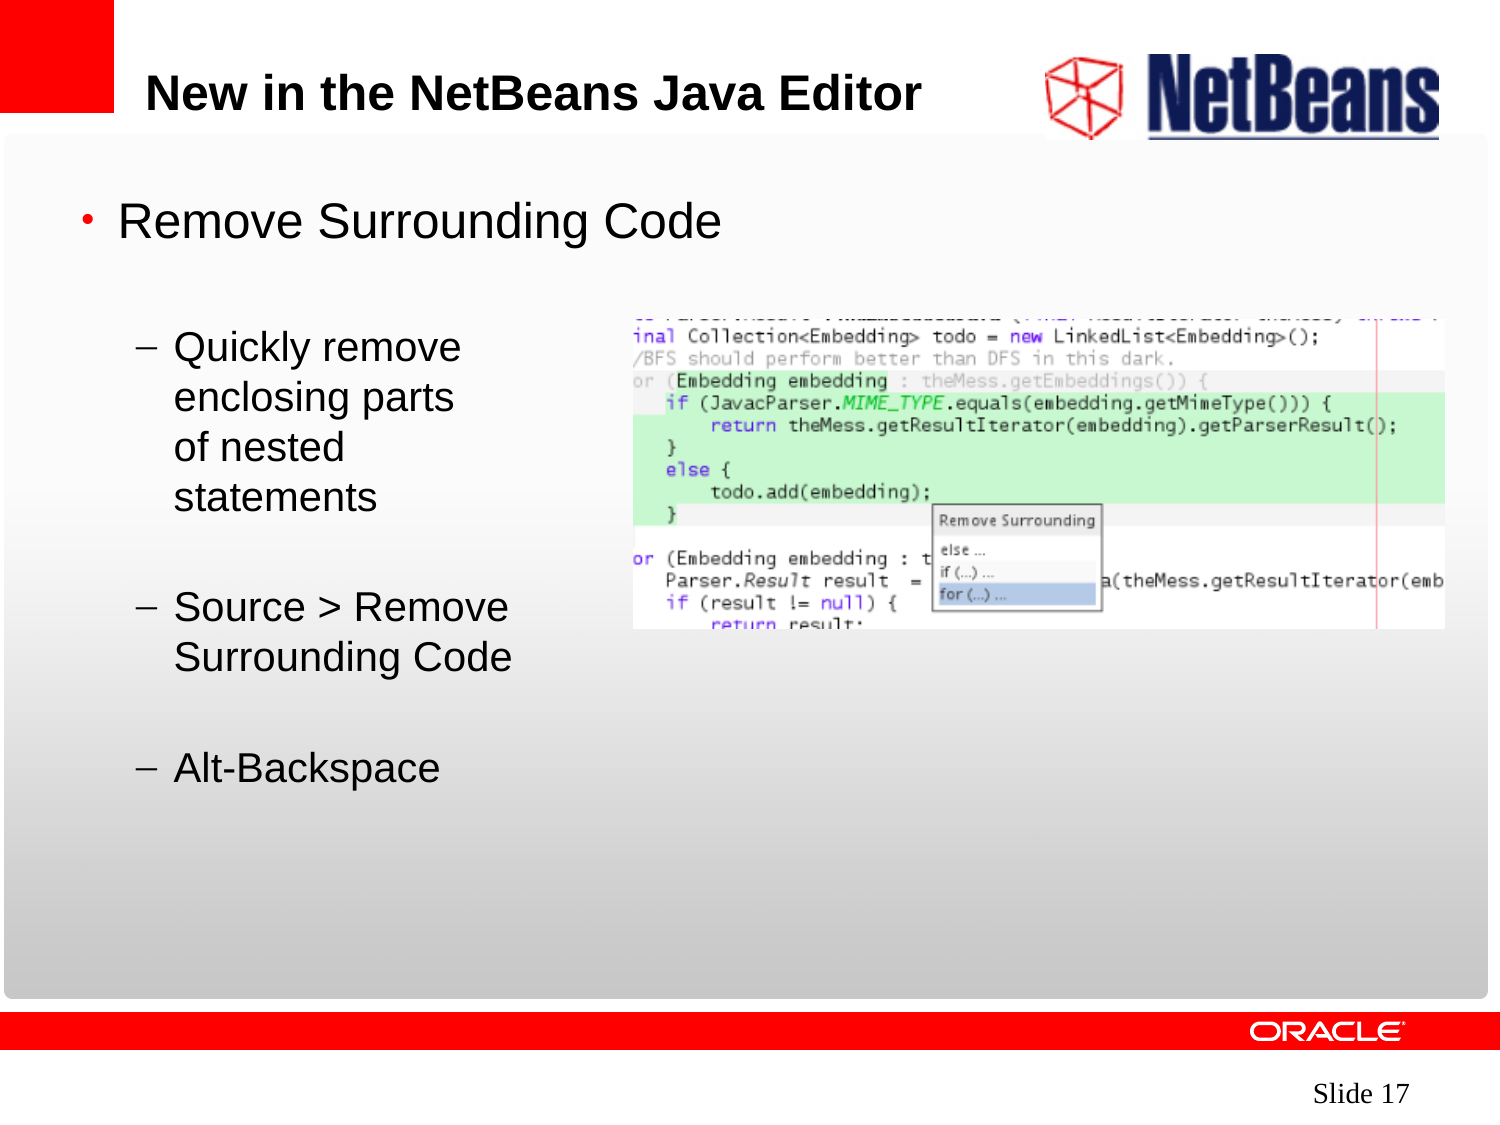

# New in the NetBeans Java Editor
Remove Surrounding Code
Quickly remove
enclosing parts
of nested
statements
Source > Remove
Surrounding Code
Alt-Backspace